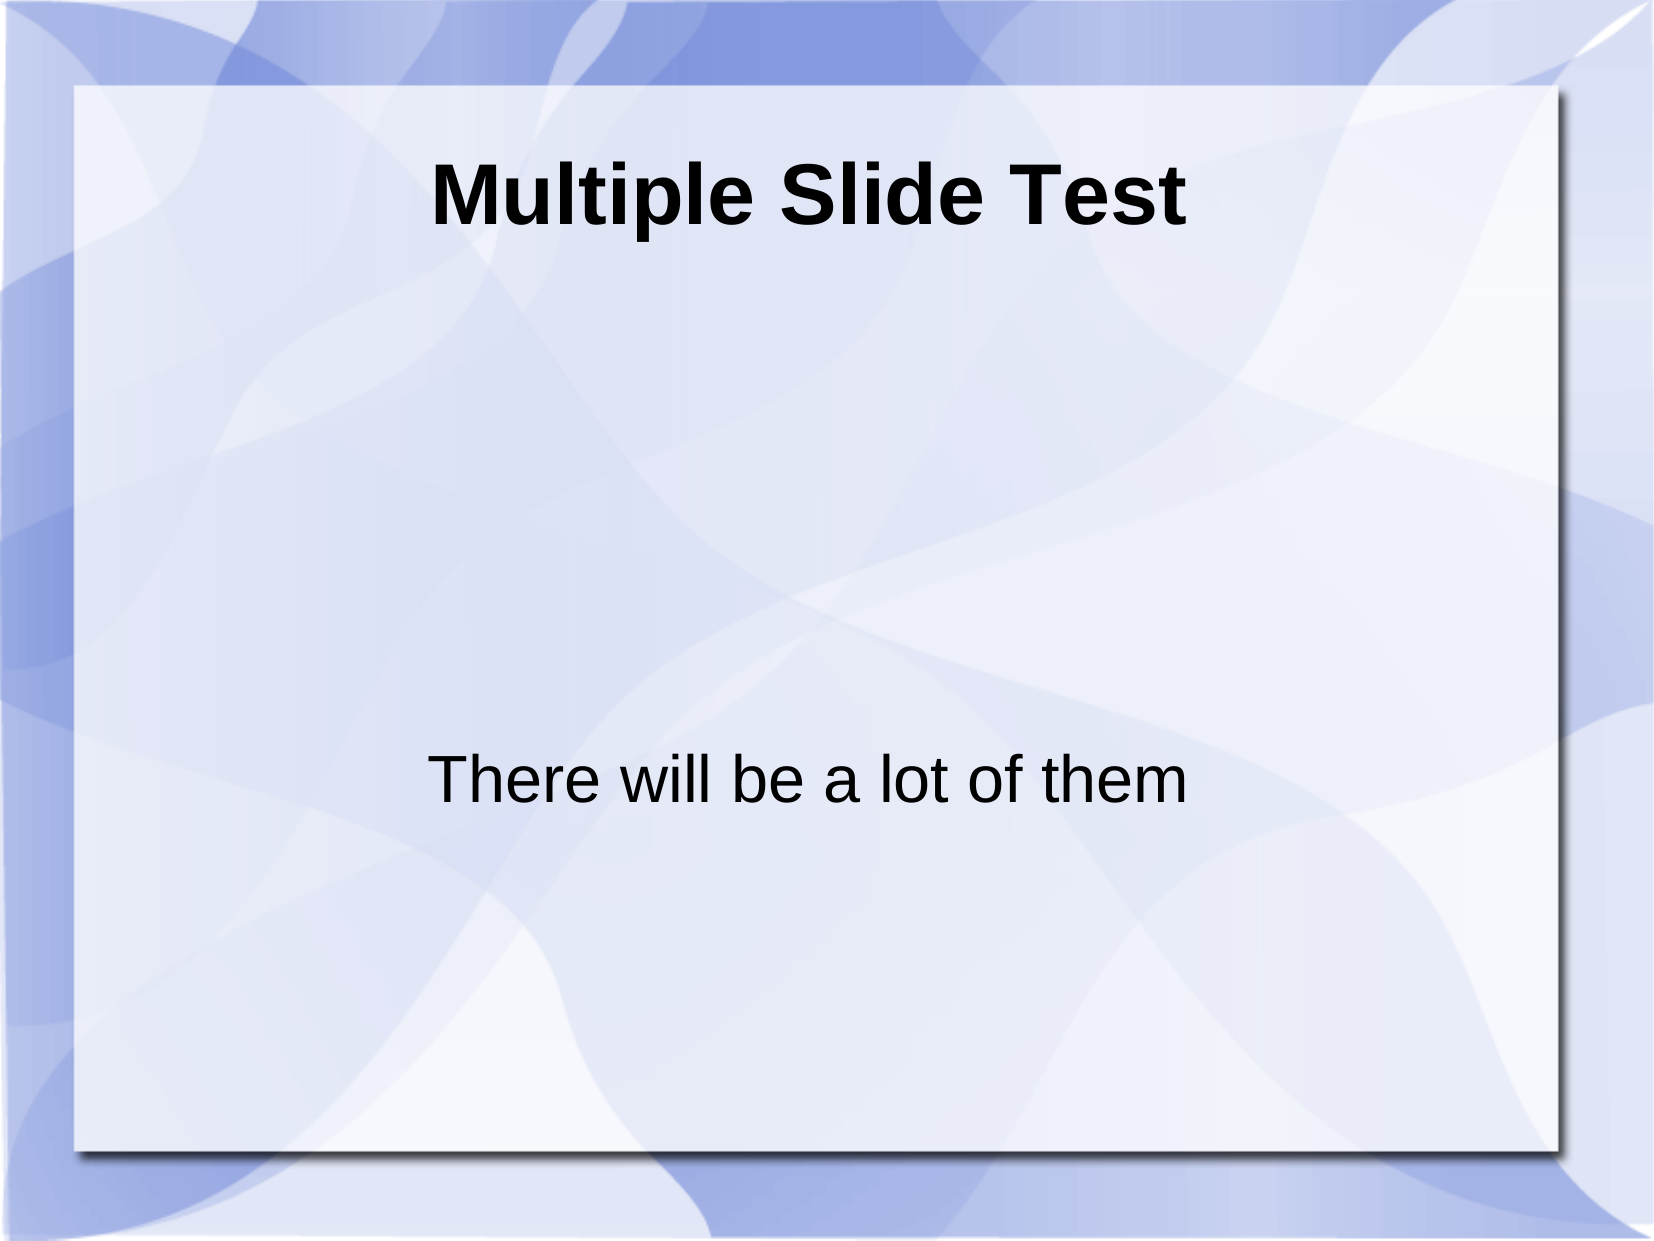

# Multiple Slide Test
There will be a lot of them